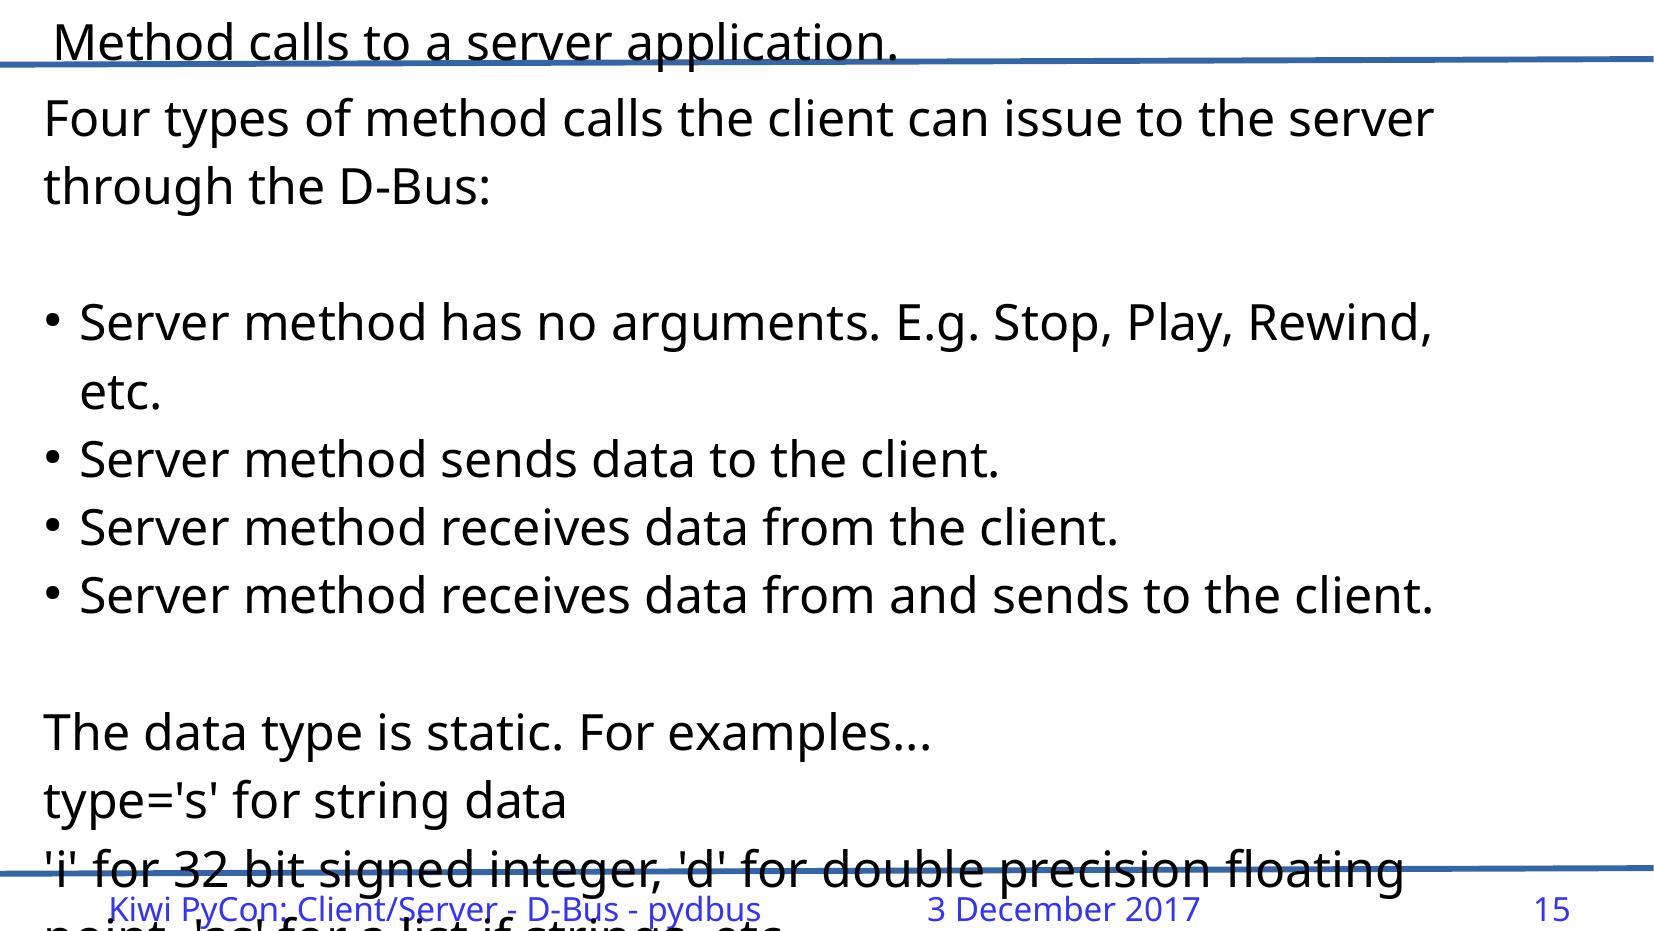

Method calls to a server application.
Four types of method calls the client can issue to the server through the D-Bus:
Server method has no arguments. E.g. Stop, Play, Rewind, etc.
Server method sends data to the client.
Server method receives data from the client.
Server method receives data from and sends to the client.
The data type is static. For examples...
type='s' for string data
'i' for 32 bit signed integer, 'd' for double precision floating point, 'as' for a list if strings, etc.
For more static types:
https://dbus.freedesktop.org/doc/dbus-specification.html
Kiwi PyCon: Client/Server - D-Bus - pydbus
3 December 2017
15